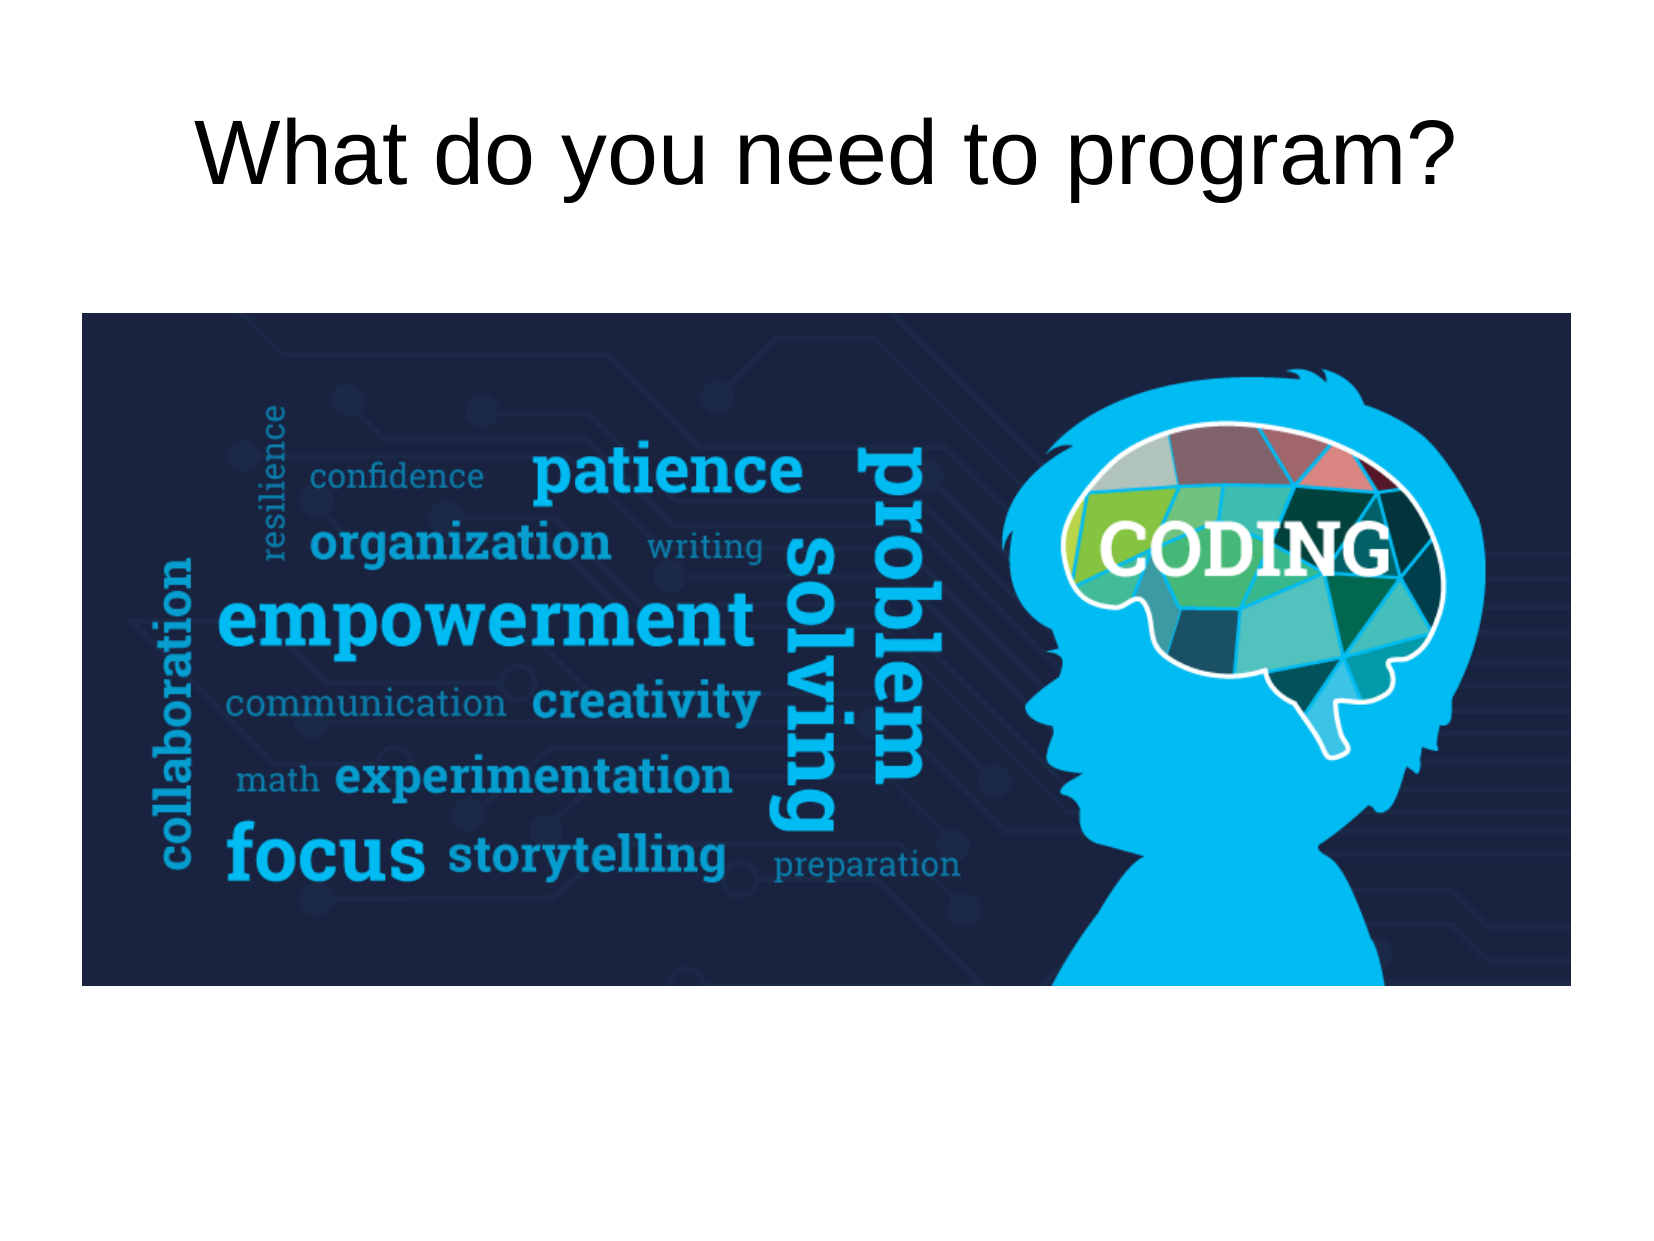

# What do you need to program?